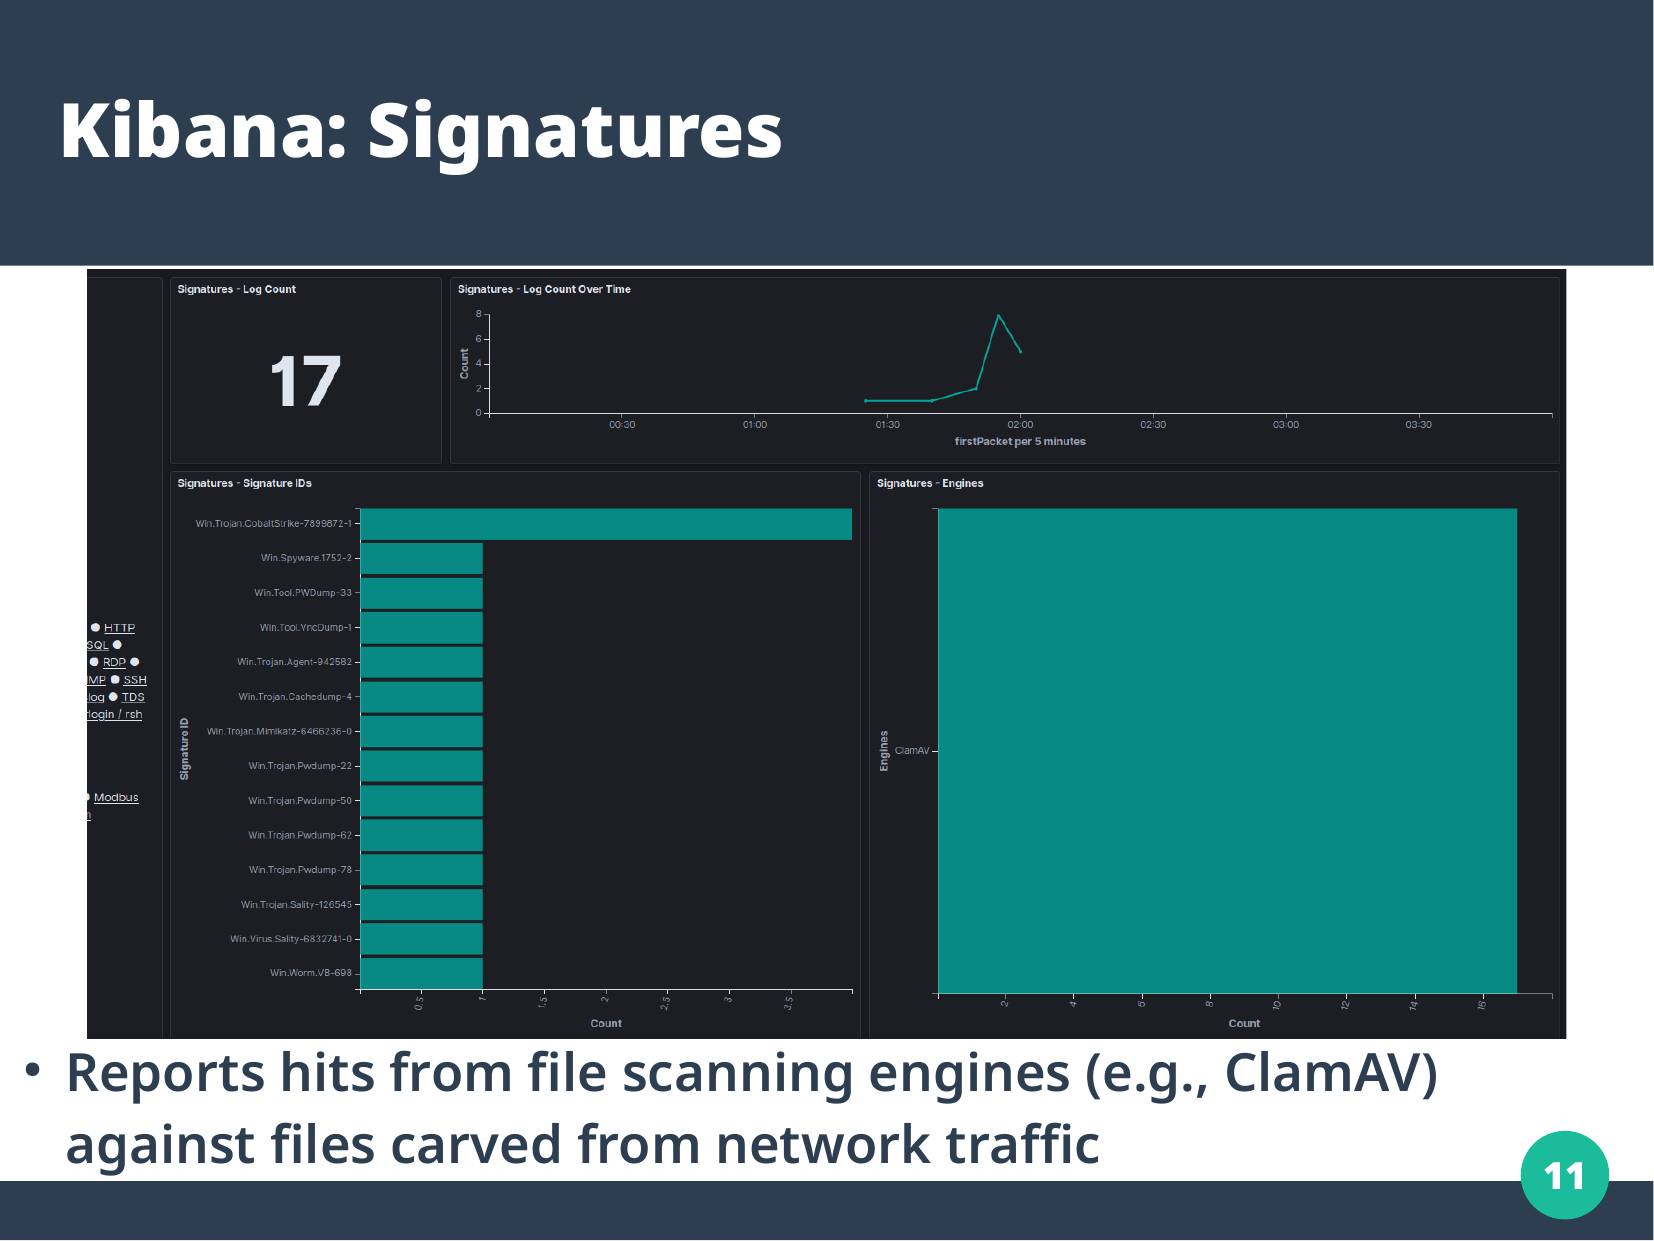

# Kibana: Signatures
Reports hits from file scanning engines (e.g., ClamAV) against files carved from network traffic
11